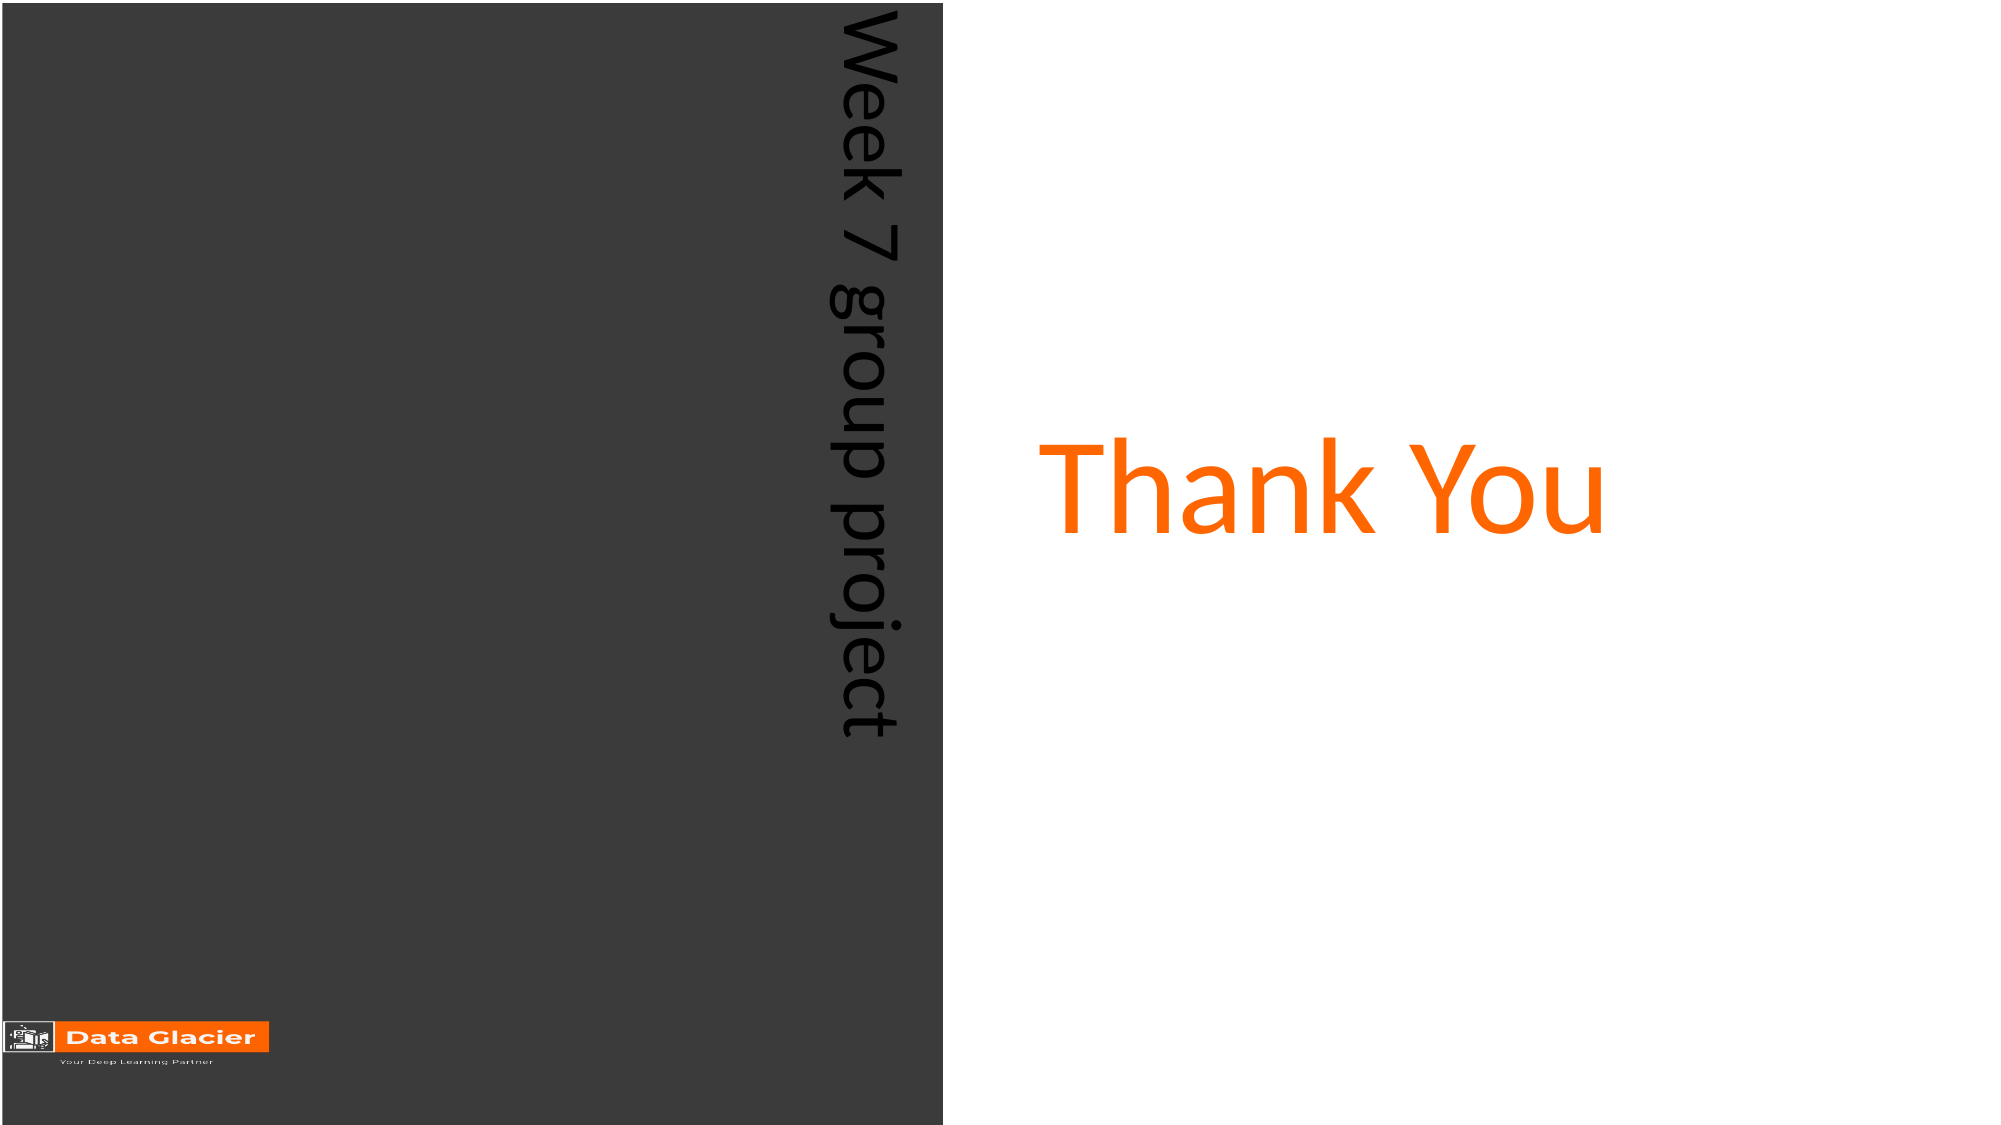

# Week 7 group project
Thank You